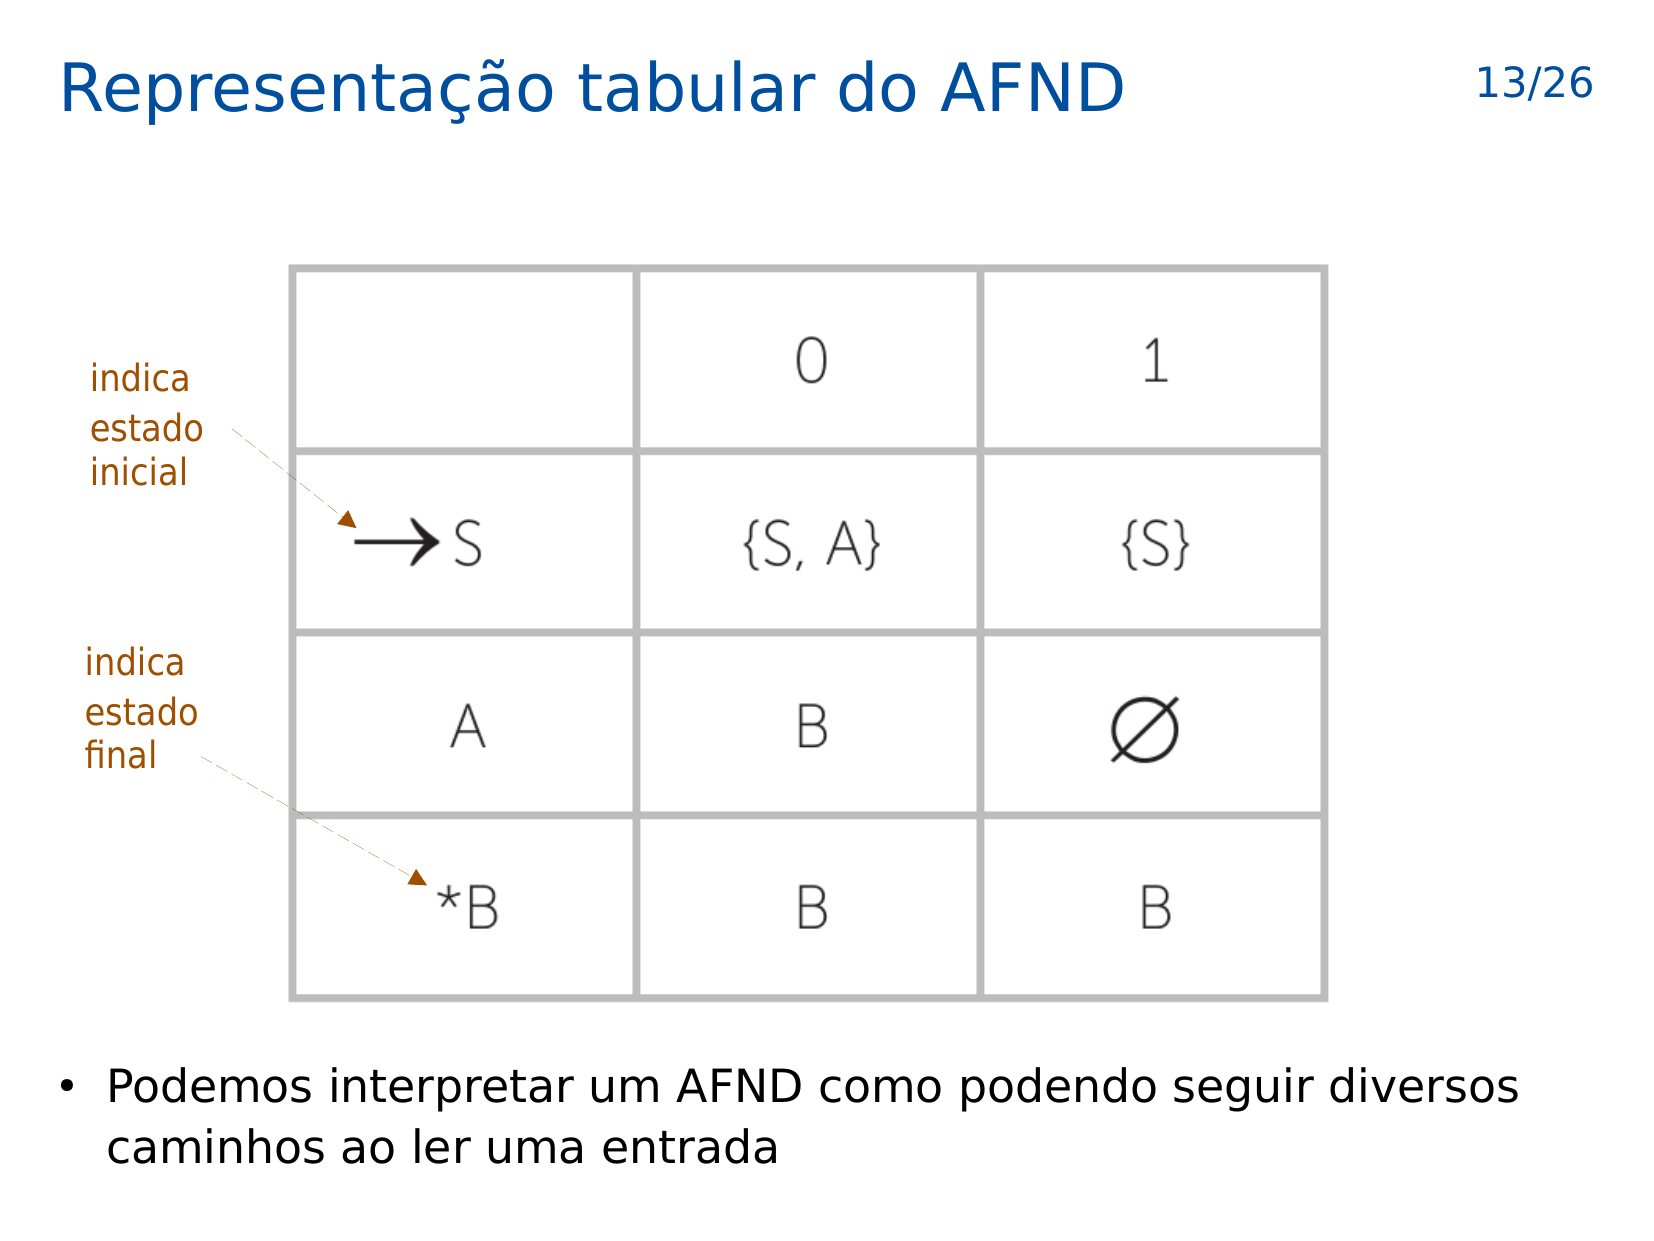

# Representação tabular do AFND
13
indica
estado
inicial
indica
estado
final
Podemos interpretar um AFND como podendo seguir diversos caminhos ao ler uma entrada